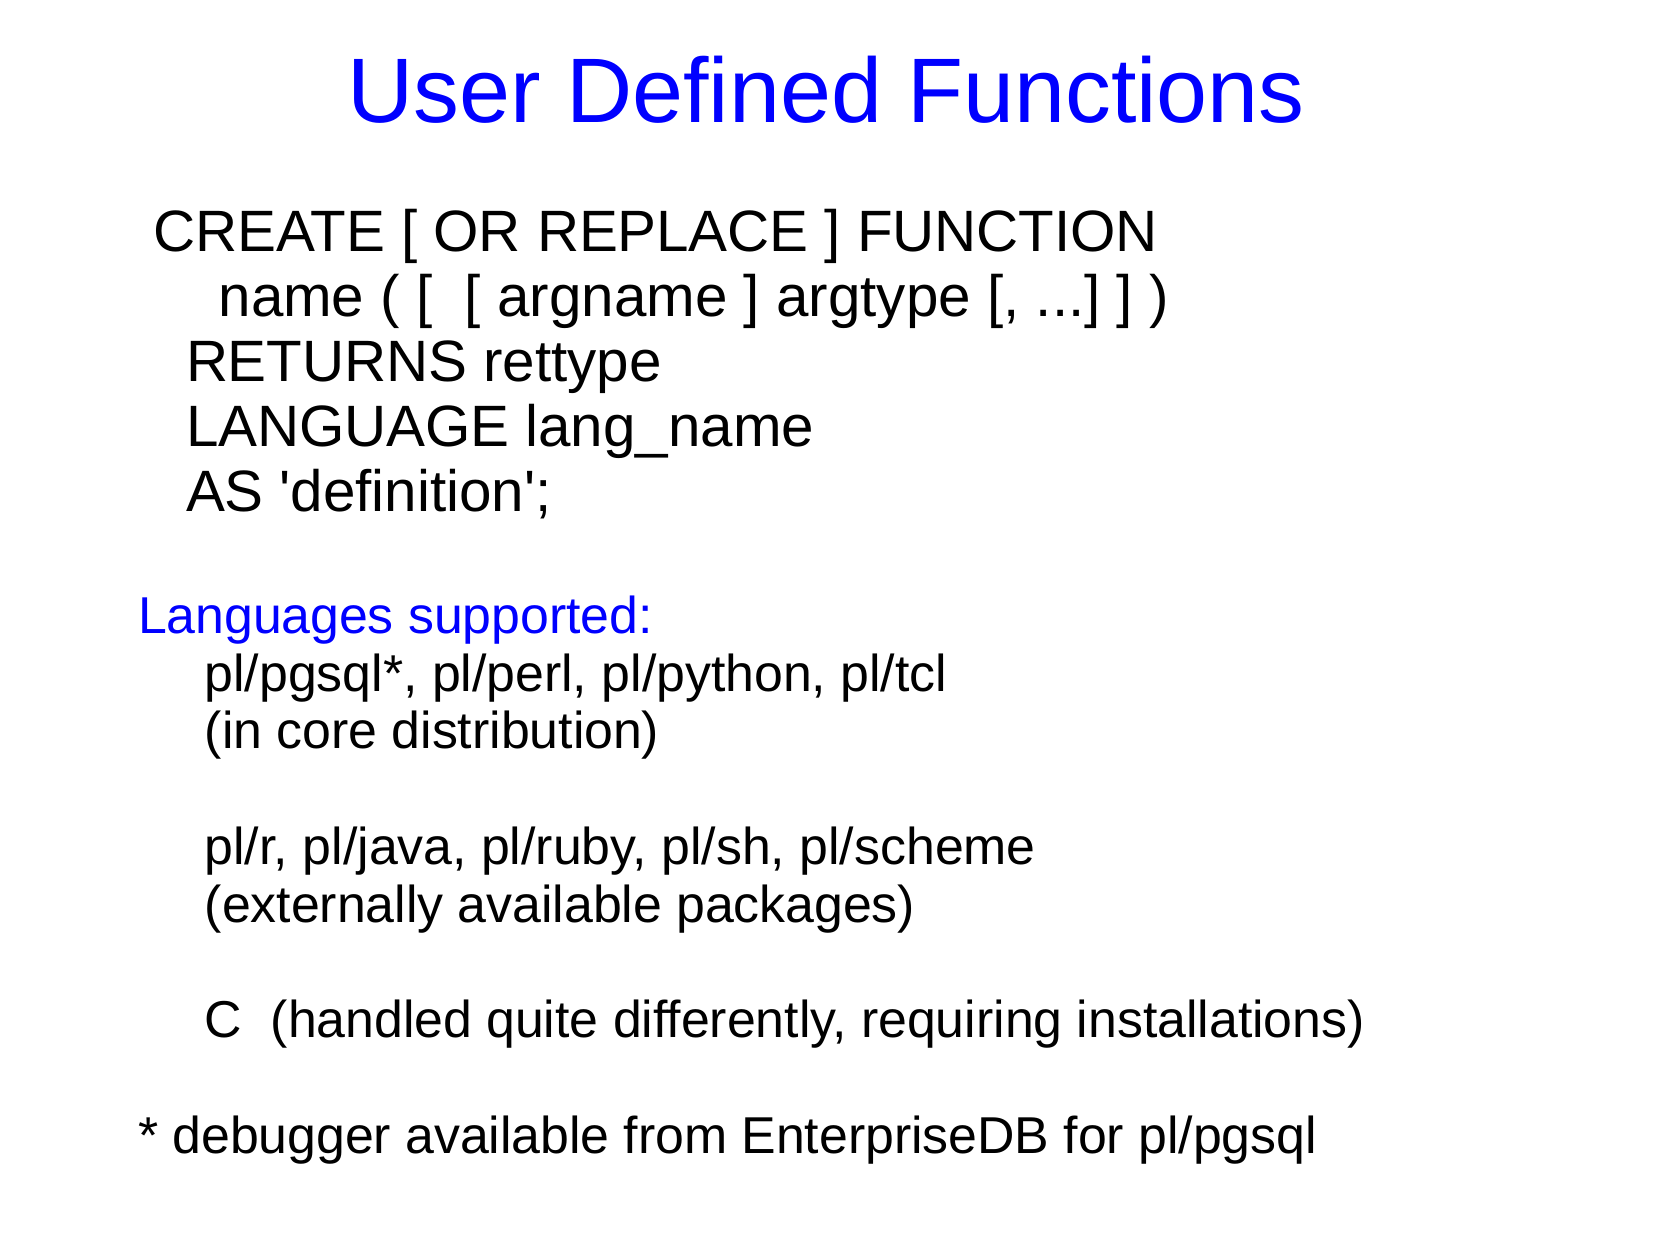

# User Defined Functions
CREATE [ OR REPLACE ] FUNCTION
 name ( [ [ argname ] argtype [, ...] ] )
 RETURNS rettype
 LANGUAGE lang_name
 AS 'definition';
Languages supported:
	pl/pgsql*, pl/perl, pl/python, pl/tcl
	(in core distribution)
	pl/r, pl/java, pl/ruby, pl/sh, pl/scheme
	(externally available packages)
	C (handled quite differently, requiring installations)
* debugger available from EnterpriseDB for pl/pgsql